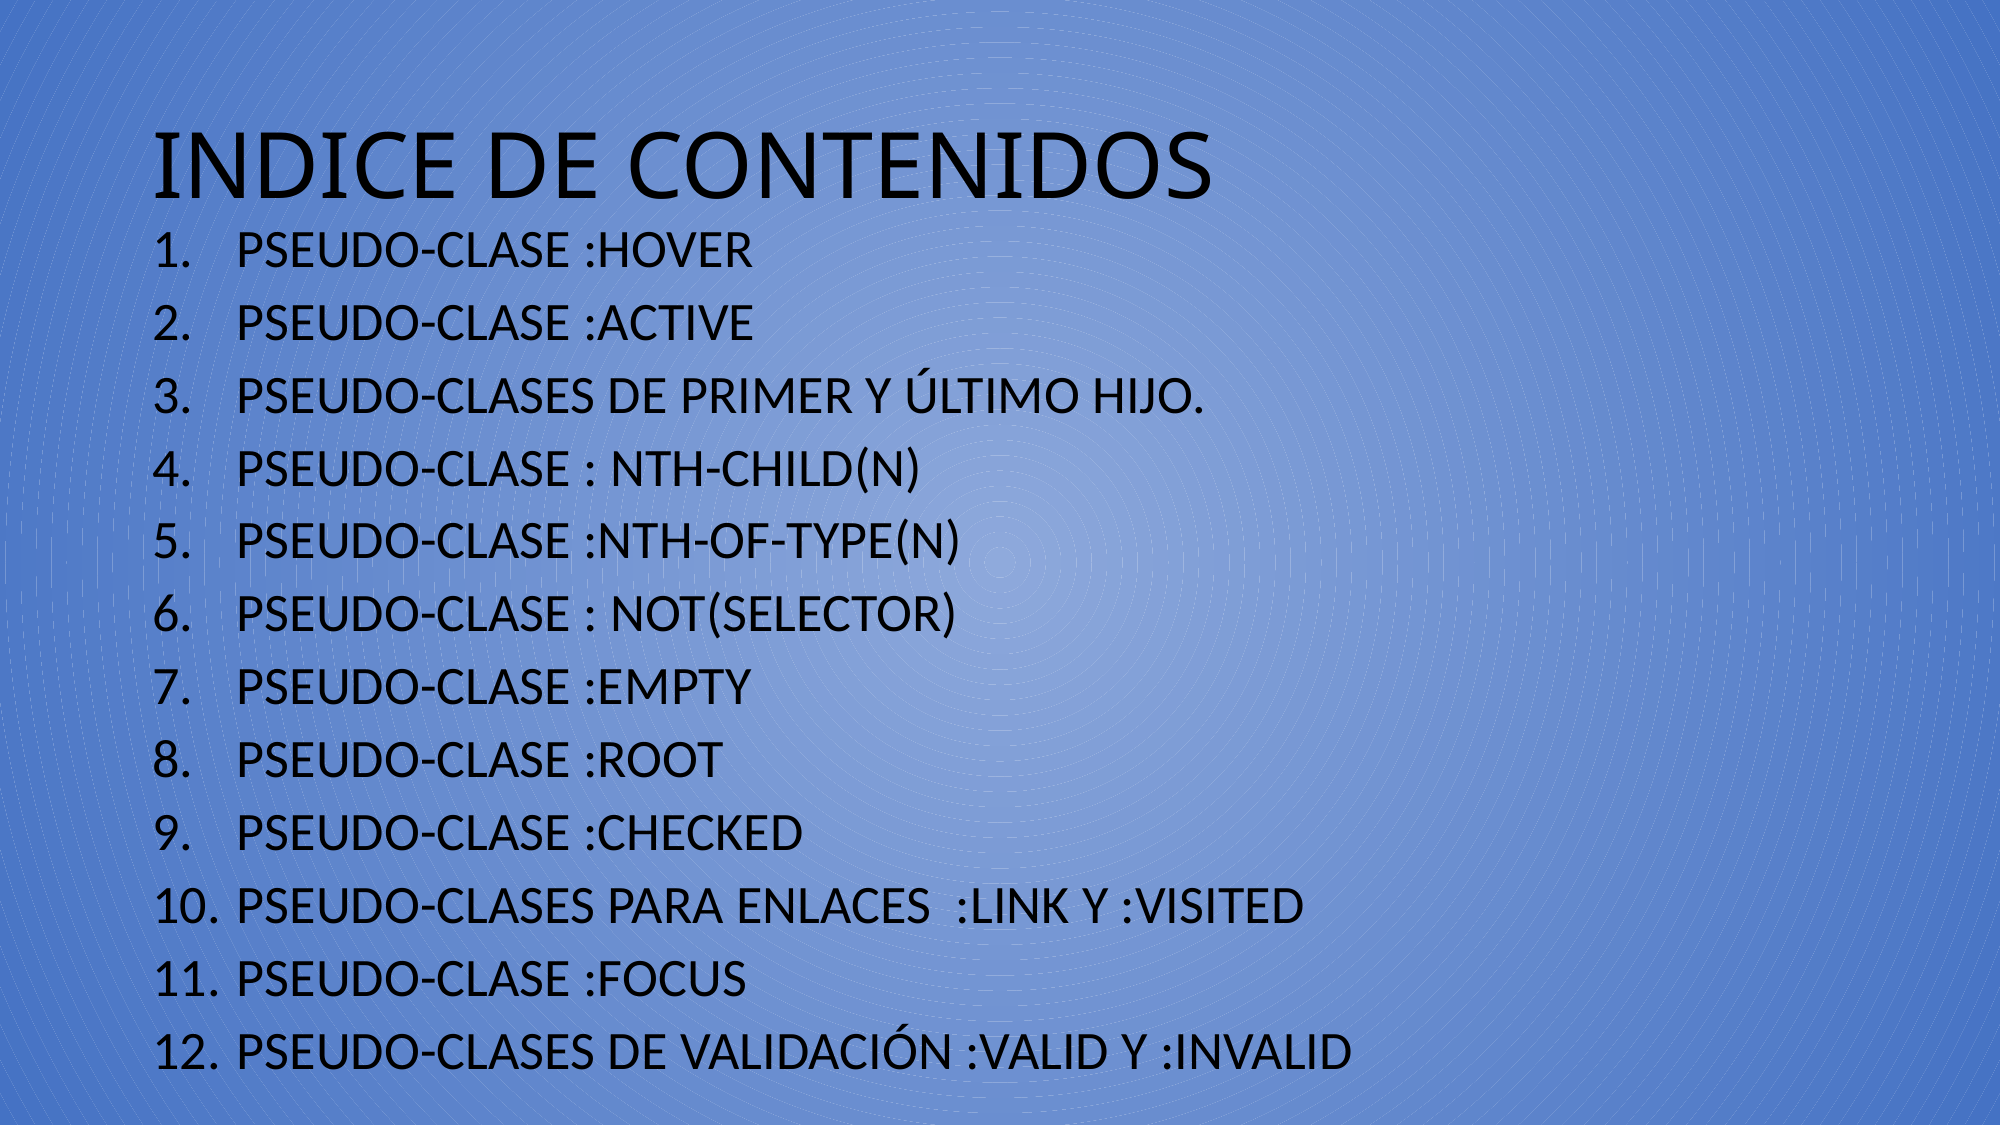

# INDICE DE CONTENIDOS
PSEUDO-CLASE :HOVER
PSEUDO-CLASE :ACTIVE
PSEUDO-CLASES DE PRIMER Y ÚLTIMO HIJO.
PSEUDO-CLASE : NTH-CHILD(N)
PSEUDO-CLASE :NTH-OF-TYPE(N)
PSEUDO-CLASE : NOT(SELECTOR)
PSEUDO-CLASE :EMPTY
PSEUDO-CLASE :ROOT
PSEUDO-CLASE :CHECKED
PSEUDO-CLASES PARA ENLACES :LINK Y :VISITED
PSEUDO-CLASE :FOCUS
PSEUDO-CLASES DE VALIDACIÓN :VALID Y :INVALID